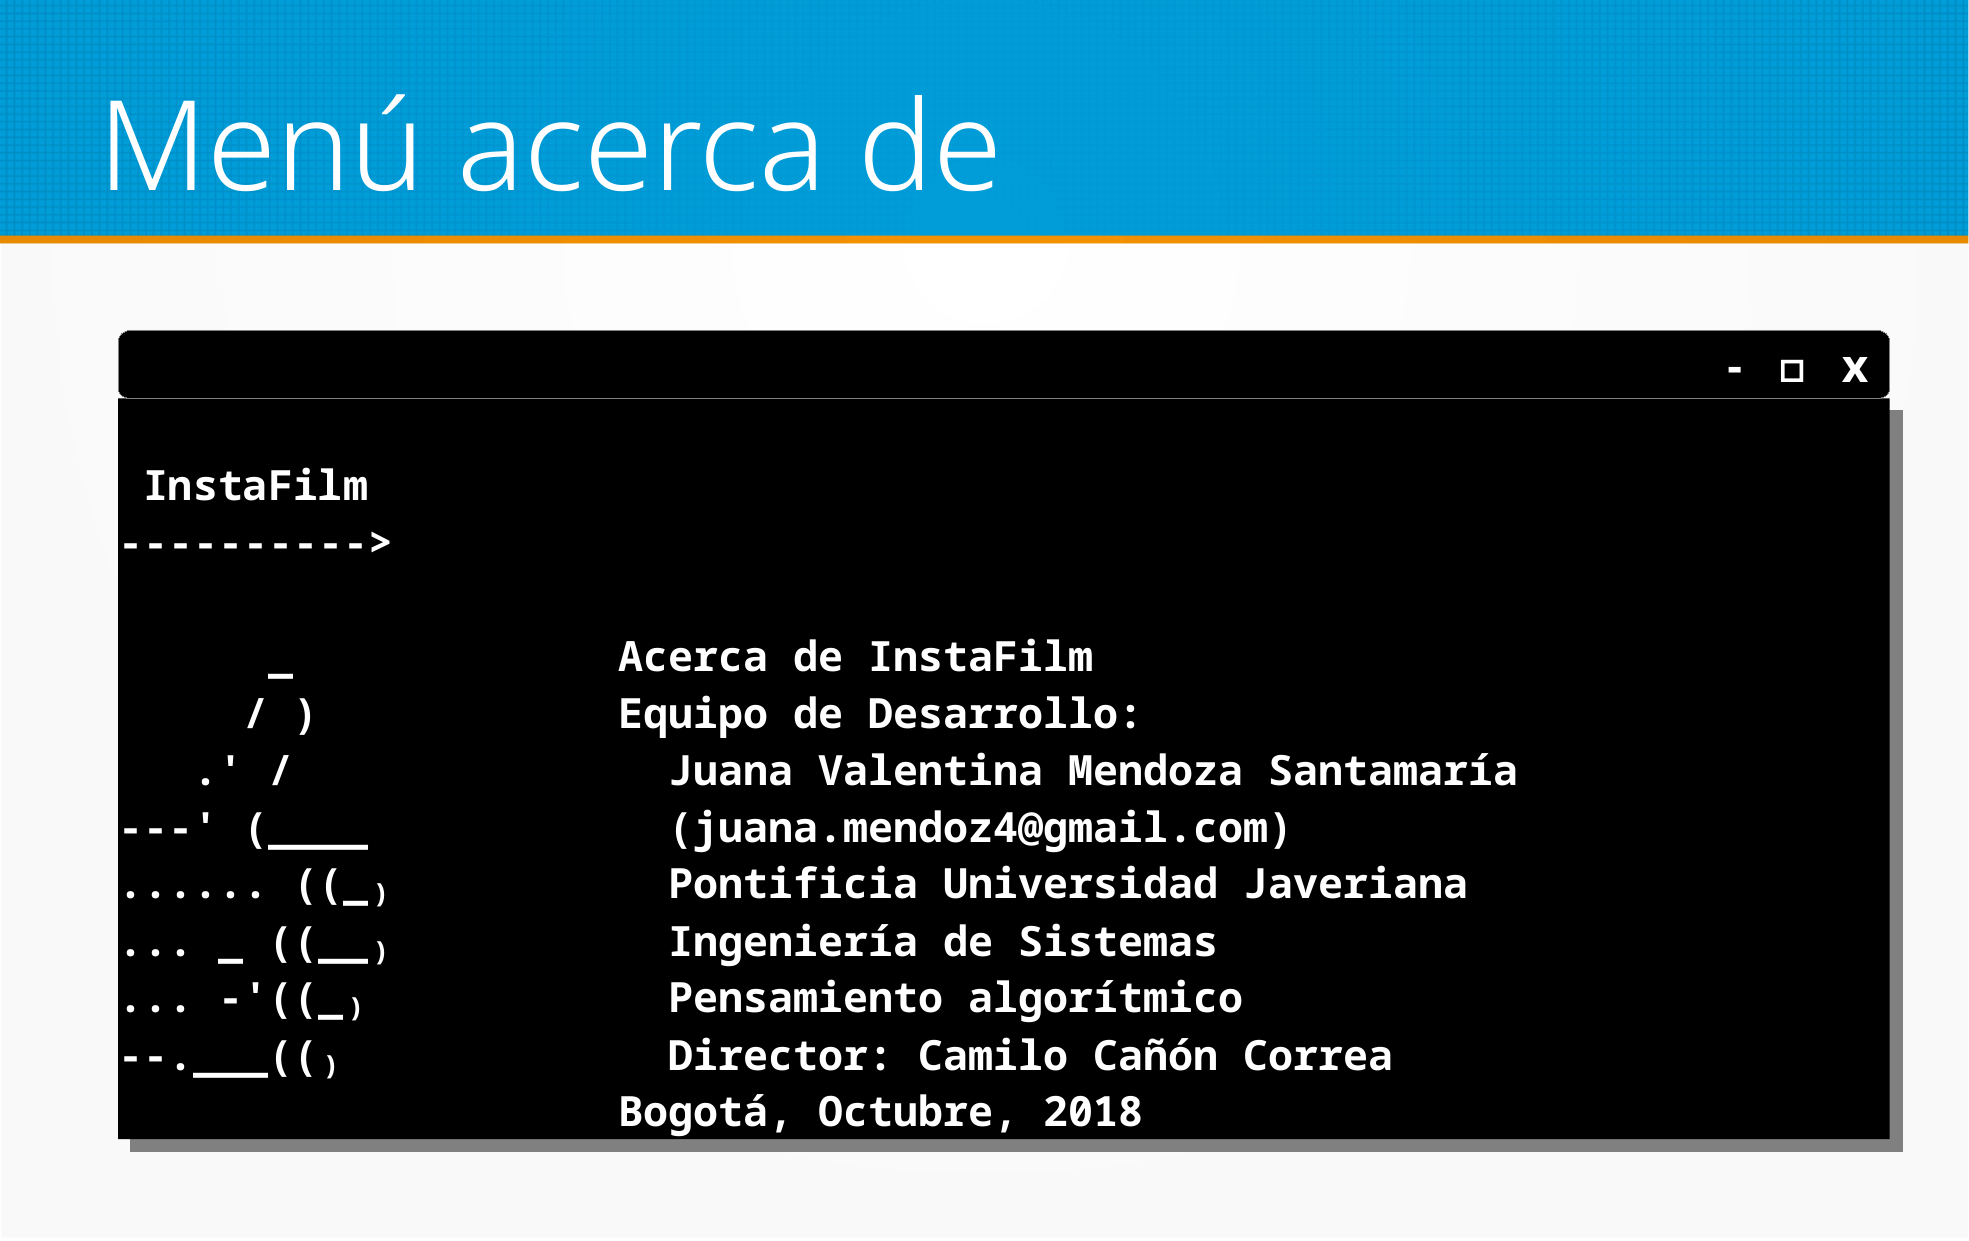

# Menú acerca de
- □ x
 InstaFilm
---------->
 _ Acerca de InstaFilm
 / ) Equipo de Desarrollo:
 .' / Juana Valentina Mendoza Santamaría
---' (____ (juana.mendoz4@gmail.com)
...... ((_₎ Pontificia Universidad Javeriana
... _ ((__₎ Ingeniería de Sistemas
... -'((_₎ Pensamiento algorítmico
--.___((₎ Director: Camilo Cañón Correa
 Bogotá, Octubre, 2018